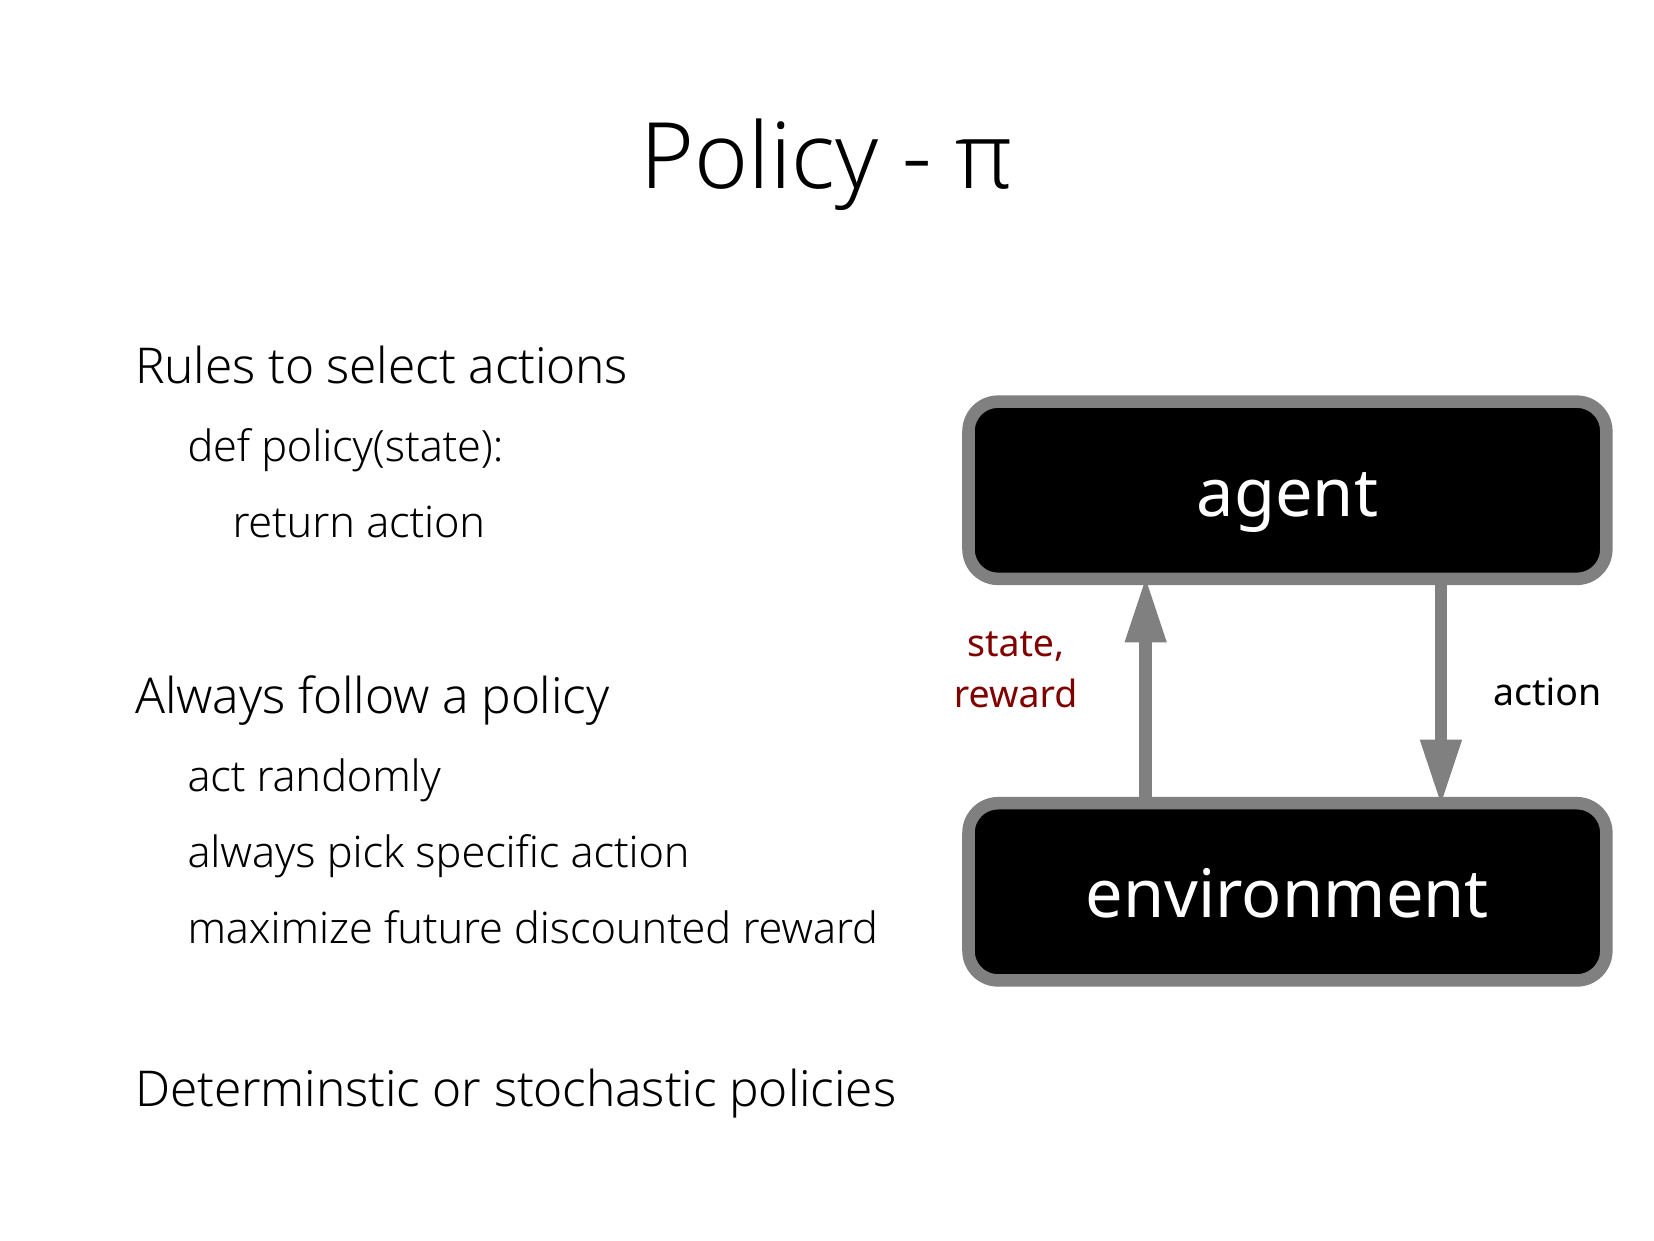

# Policy - π
Rules to select actions
def policy(state):
 return action
Always follow a policy
act randomly
always pick specific action
maximize future discounted reward
Determinstic or stochastic policies
agent
state,
reward
action
environment